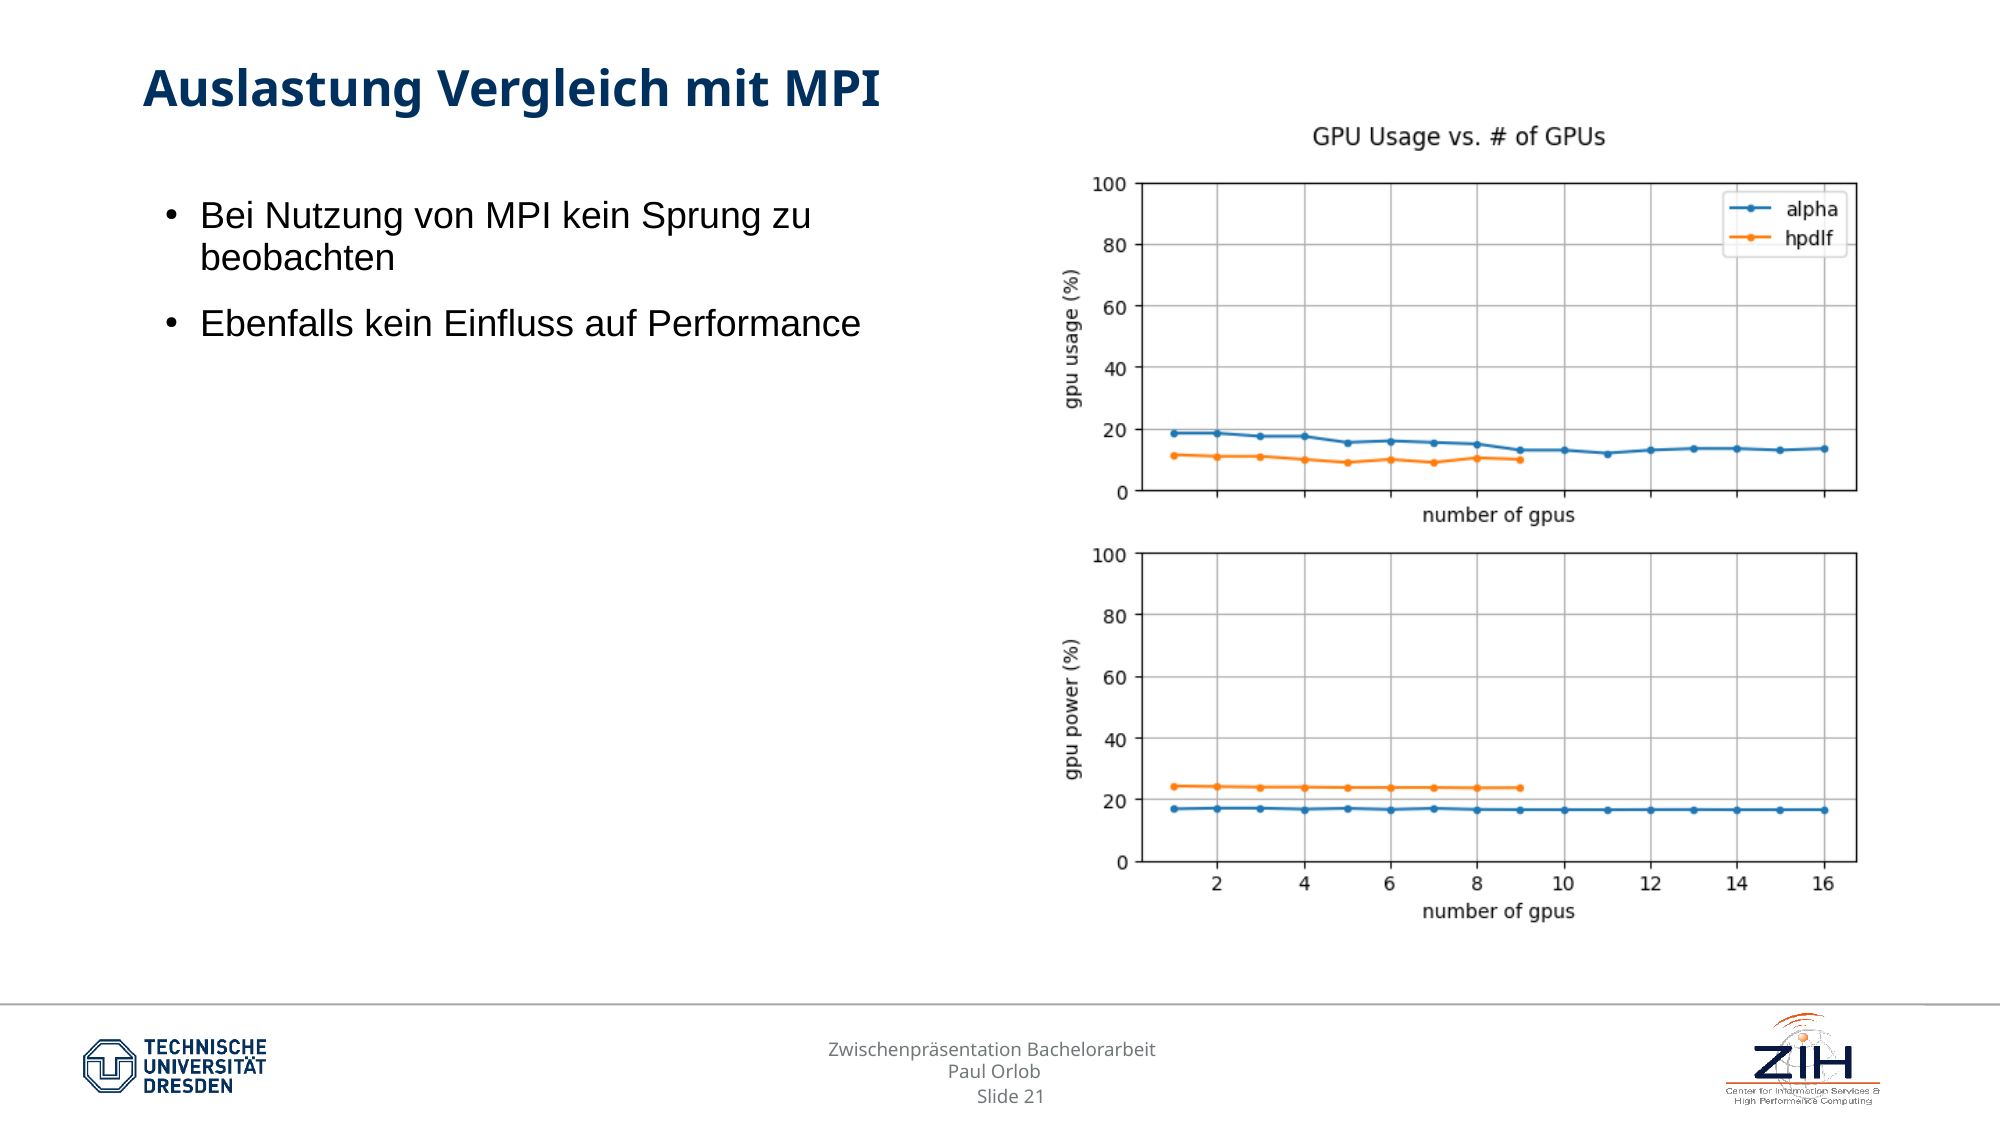

# Auslastung Vergleich mit MPI
Bei Nutzung von MPI kein Sprung zu beobachten
Ebenfalls kein Einfluss auf Performance